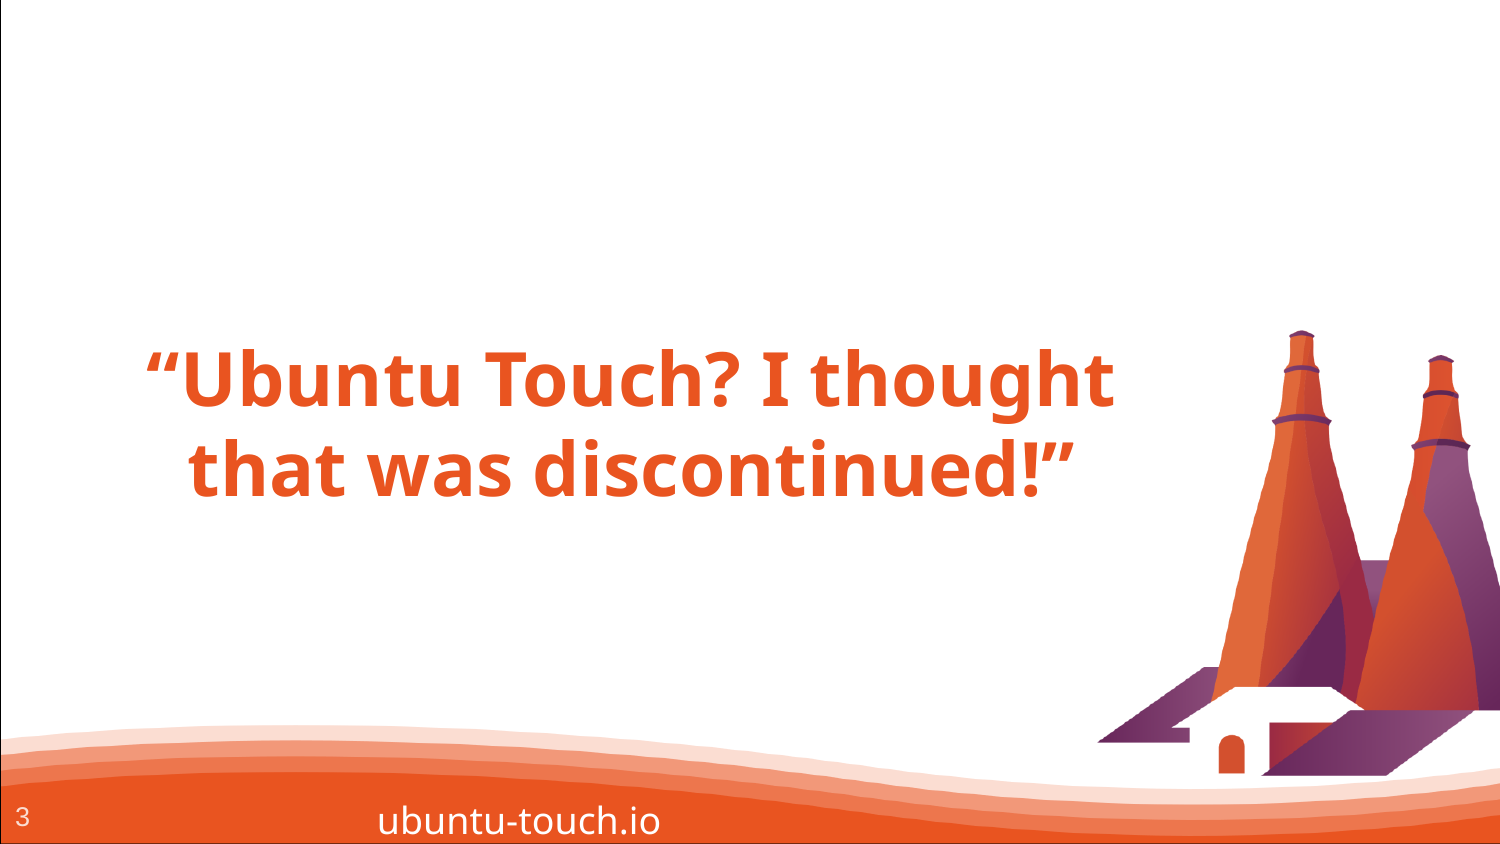

# “Ubuntu Touch? I thought that was discontinued!”